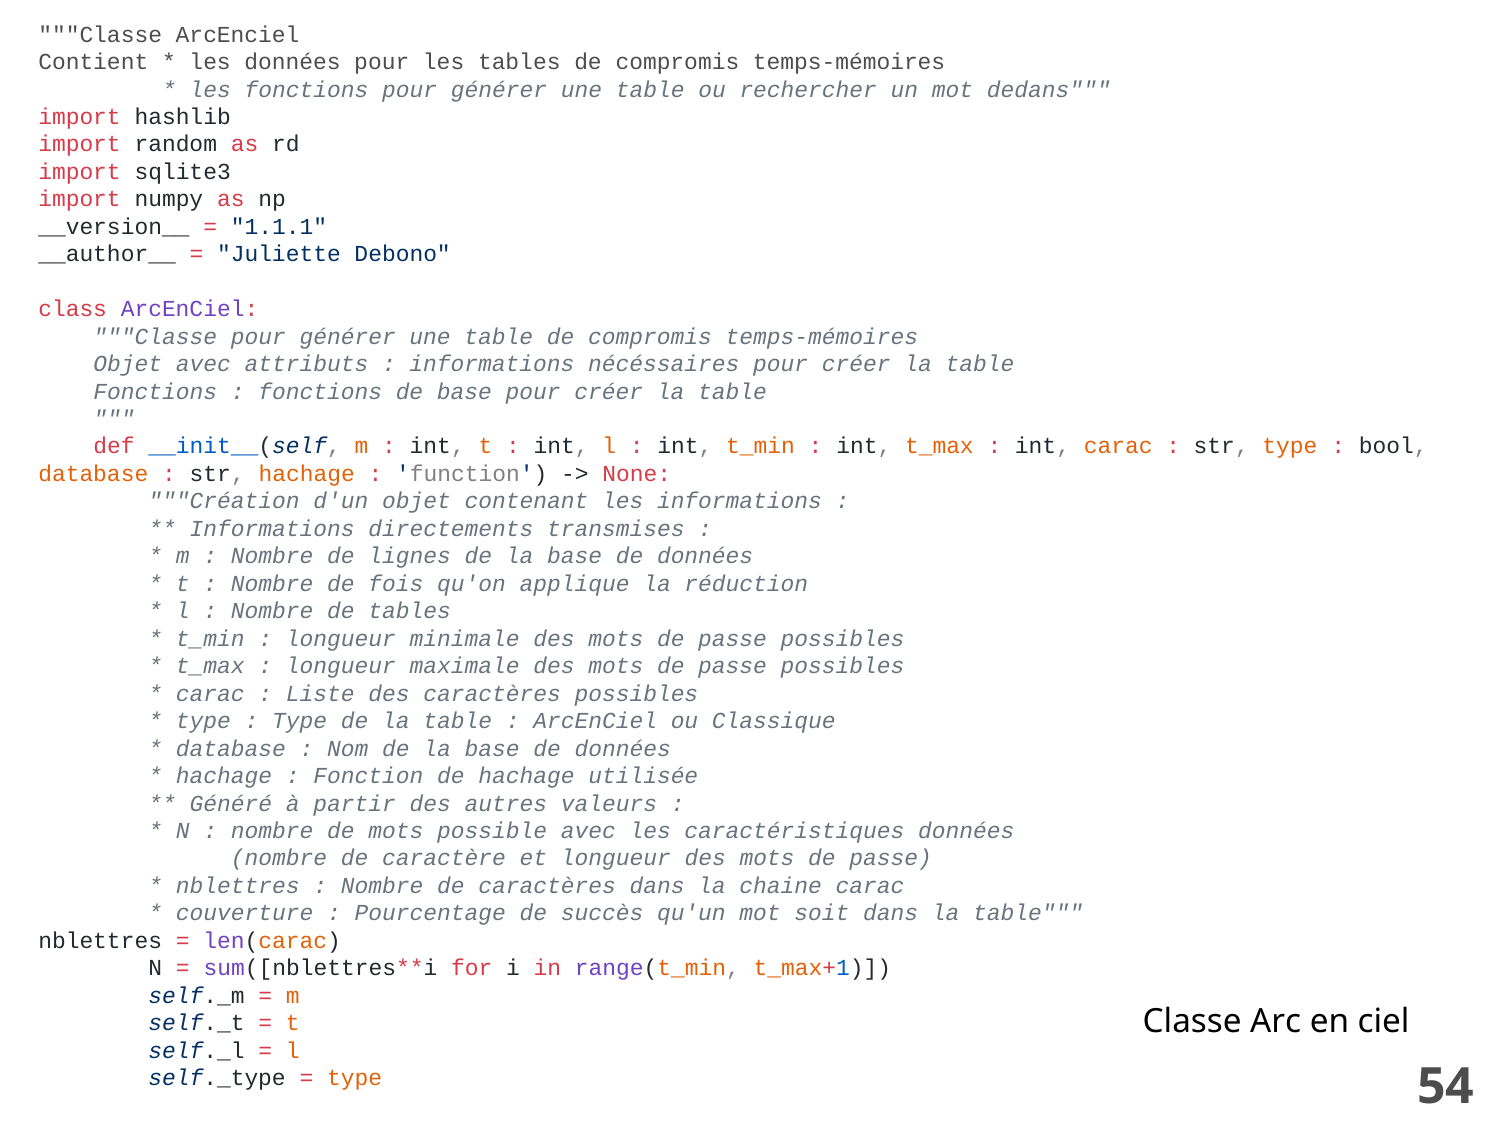

"""Classe ArcEnciel
Contient * les données pour les tables de compromis temps-mémoires
 * les fonctions pour générer une table ou rechercher un mot dedans"""
import hashlib
import random as rd
import sqlite3
import numpy as np
__version__ = "1.1.1"
__author__ = "Juliette Debono"
class ArcEnCiel:
 """Classe pour générer une table de compromis temps-mémoires
 Objet avec attributs : informations nécéssaires pour créer la table
 Fonctions : fonctions de base pour créer la table
 """
 def __init__(self, m : int, t : int, l : int, t_min : int, t_max : int, carac : str, type : bool, database : str, hachage : 'function') -> None:
 """Création d'un objet contenant les informations :
 ** Informations directements transmises :
 * m : Nombre de lignes de la base de données
 * t : Nombre de fois qu'on applique la réduction
 * l : Nombre de tables
 * t_min : longueur minimale des mots de passe possibles
 * t_max : longueur maximale des mots de passe possibles
 * carac : Liste des caractères possibles
 * type : Type de la table : ArcEnCiel ou Classique
 * database : Nom de la base de données
 * hachage : Fonction de hachage utilisée
 ** Généré à partir des autres valeurs :
 * N : nombre de mots possible avec les caractéristiques données
 (nombre de caractère et longueur des mots de passe)
 * nblettres : Nombre de caractères dans la chaine carac
 * couverture : Pourcentage de succès qu'un mot soit dans la table"""
nblettres = len(carac)
 N = sum([nblettres**i for i in range(t_min, t_max+1)])
 self._m = m
 self._t = t
 self._l = l
 self._type = type
Classe Arc en ciel